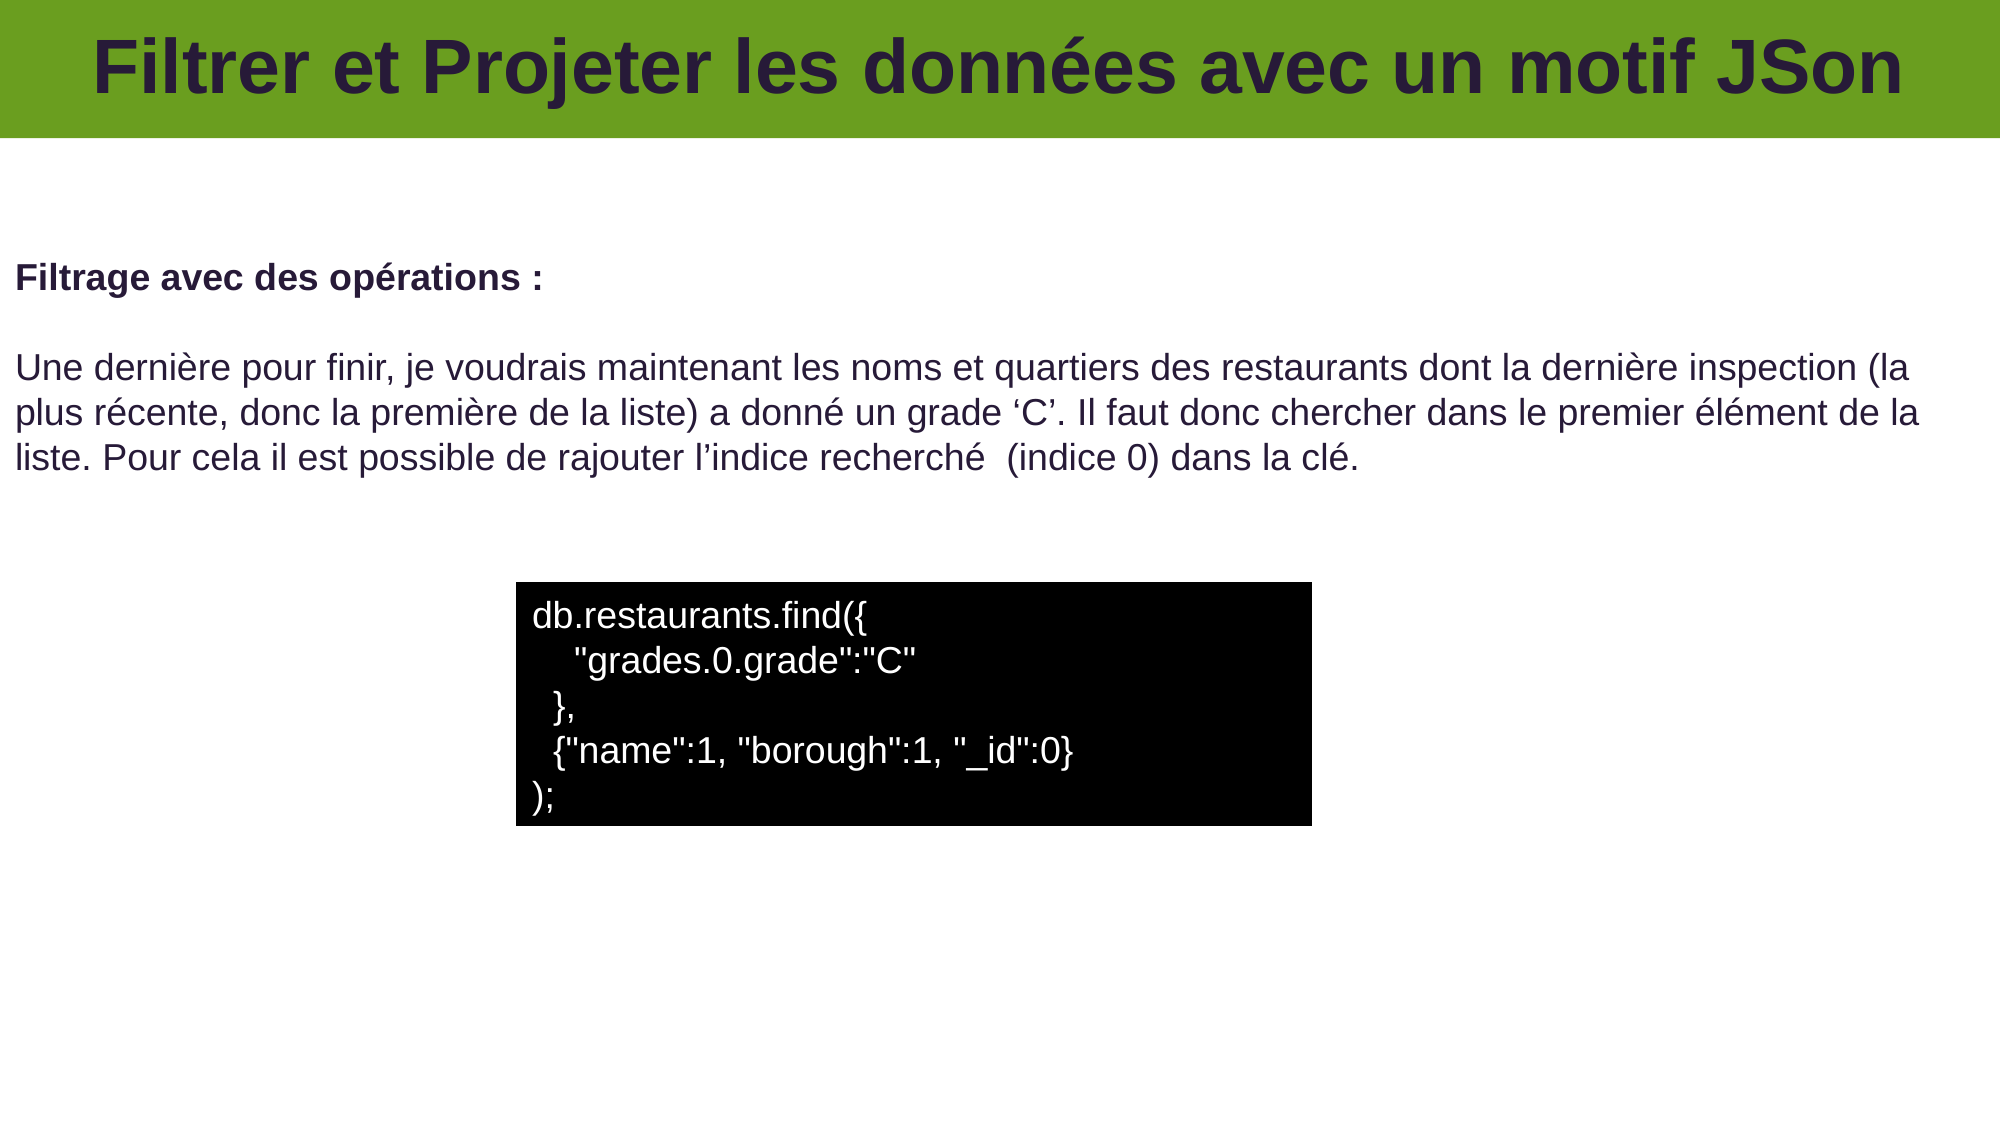

Filtrer et Projeter les données avec un motif JSon
Filtrage avec des opérations :
Une dernière pour finir, je voudrais maintenant les noms et quartiers des restaurants dont la dernière inspection (la plus récente, donc la première de la liste) a donné un grade ‘C’. Il faut donc chercher dans le premier élément de la liste. Pour cela il est possible de rajouter l’indice recherché (indice 0) dans la clé.
db.restaurants.find({
 "grades.0.grade":"C"
 },
 {"name":1, "borough":1, "_id":0}
);